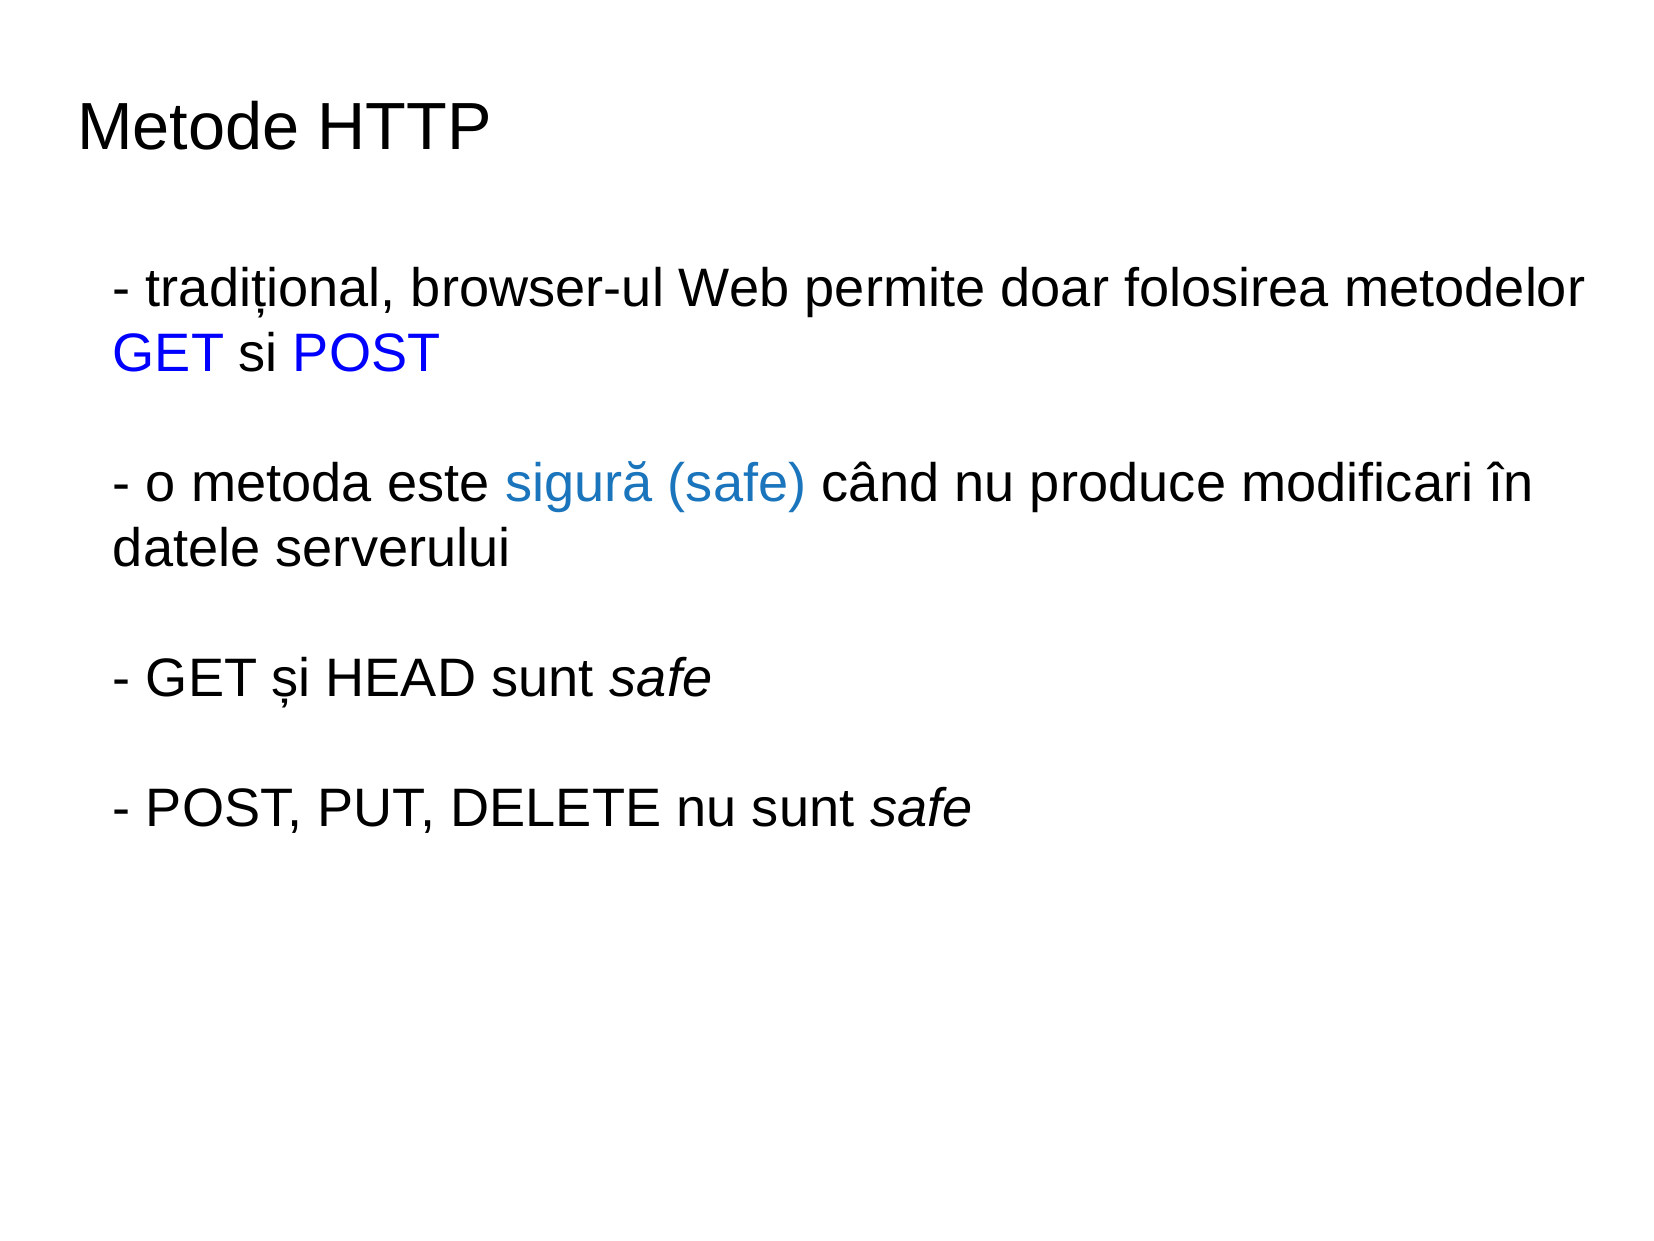

Metode HTTP
- tradițional, browser-ul Web permite doar folosirea metodelor GET si POST
- o metoda este sigură (safe) când nu produce modificari în datele serverului
- GET și HEAD sunt safe
- POST, PUT, DELETE nu sunt safe